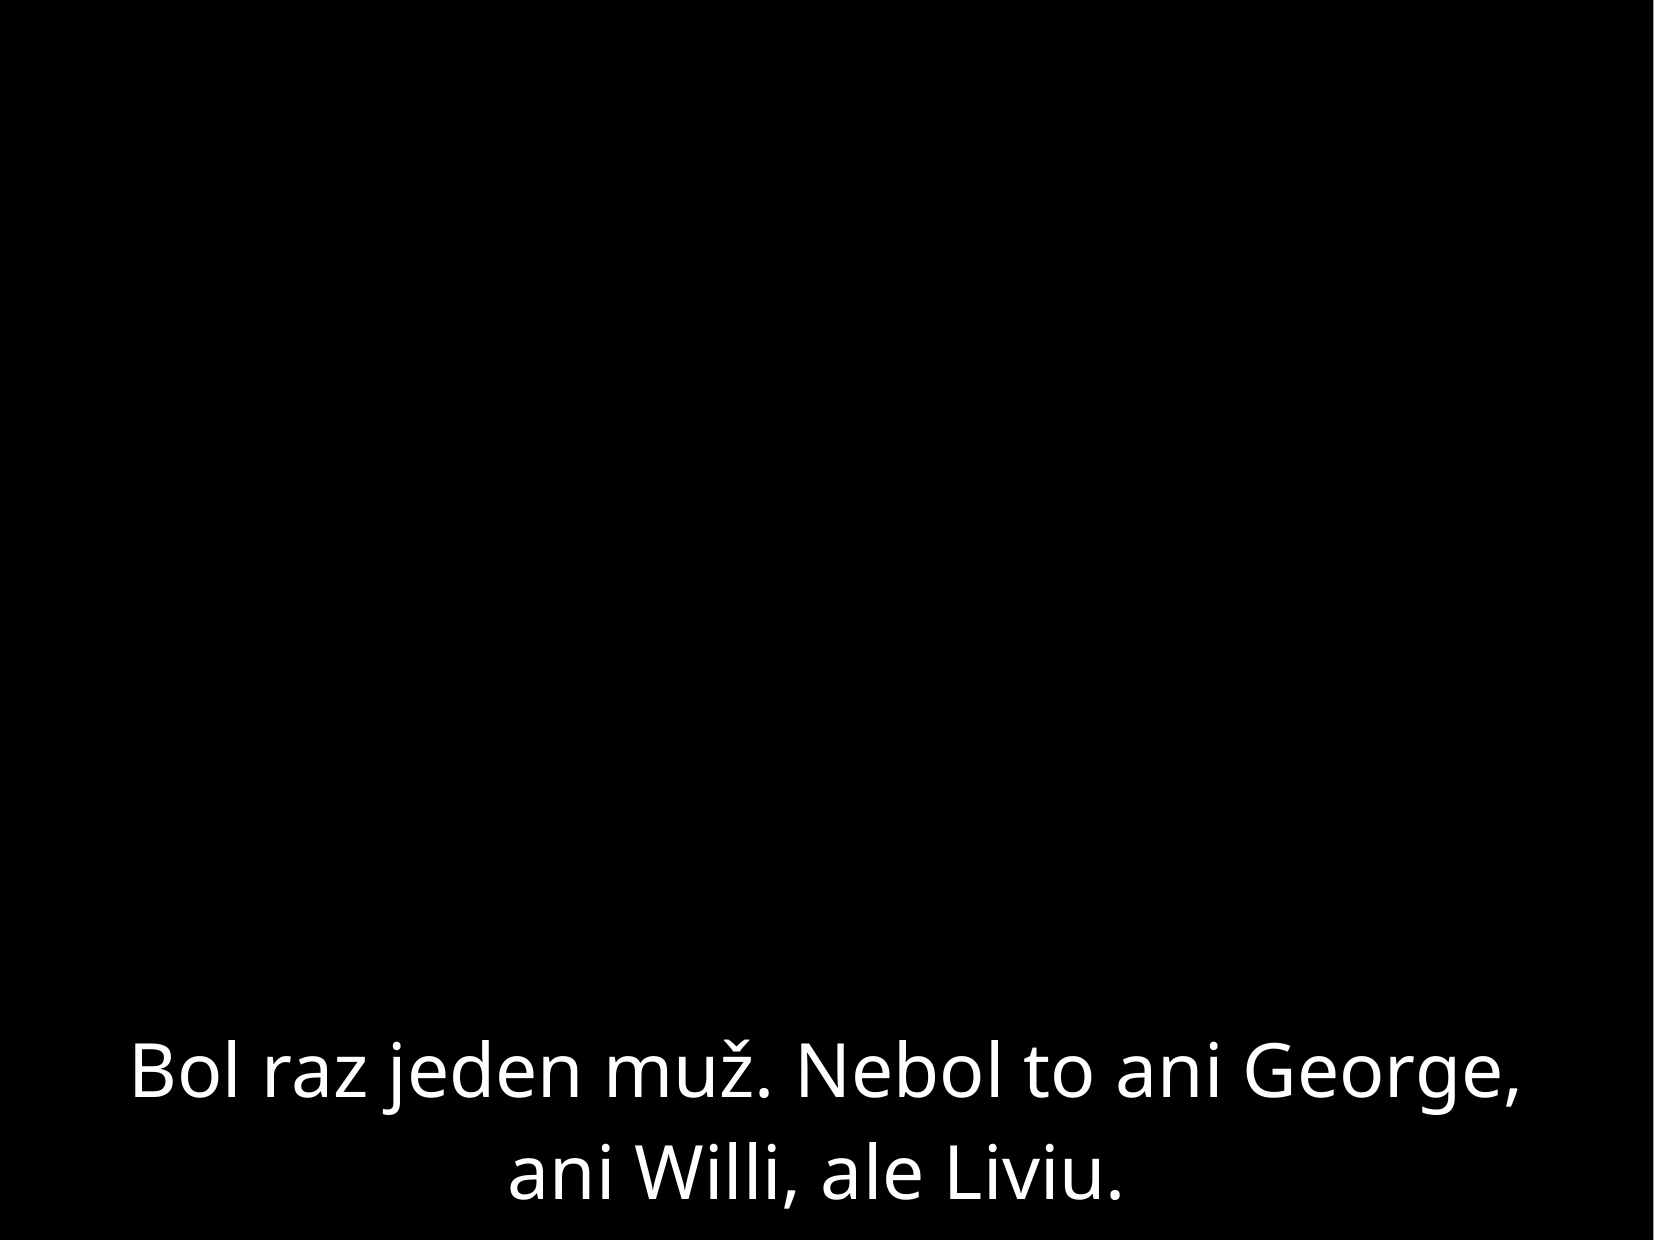

# Bol raz jeden muž. Nebol to ani George, ani Willi, ale Liviu.